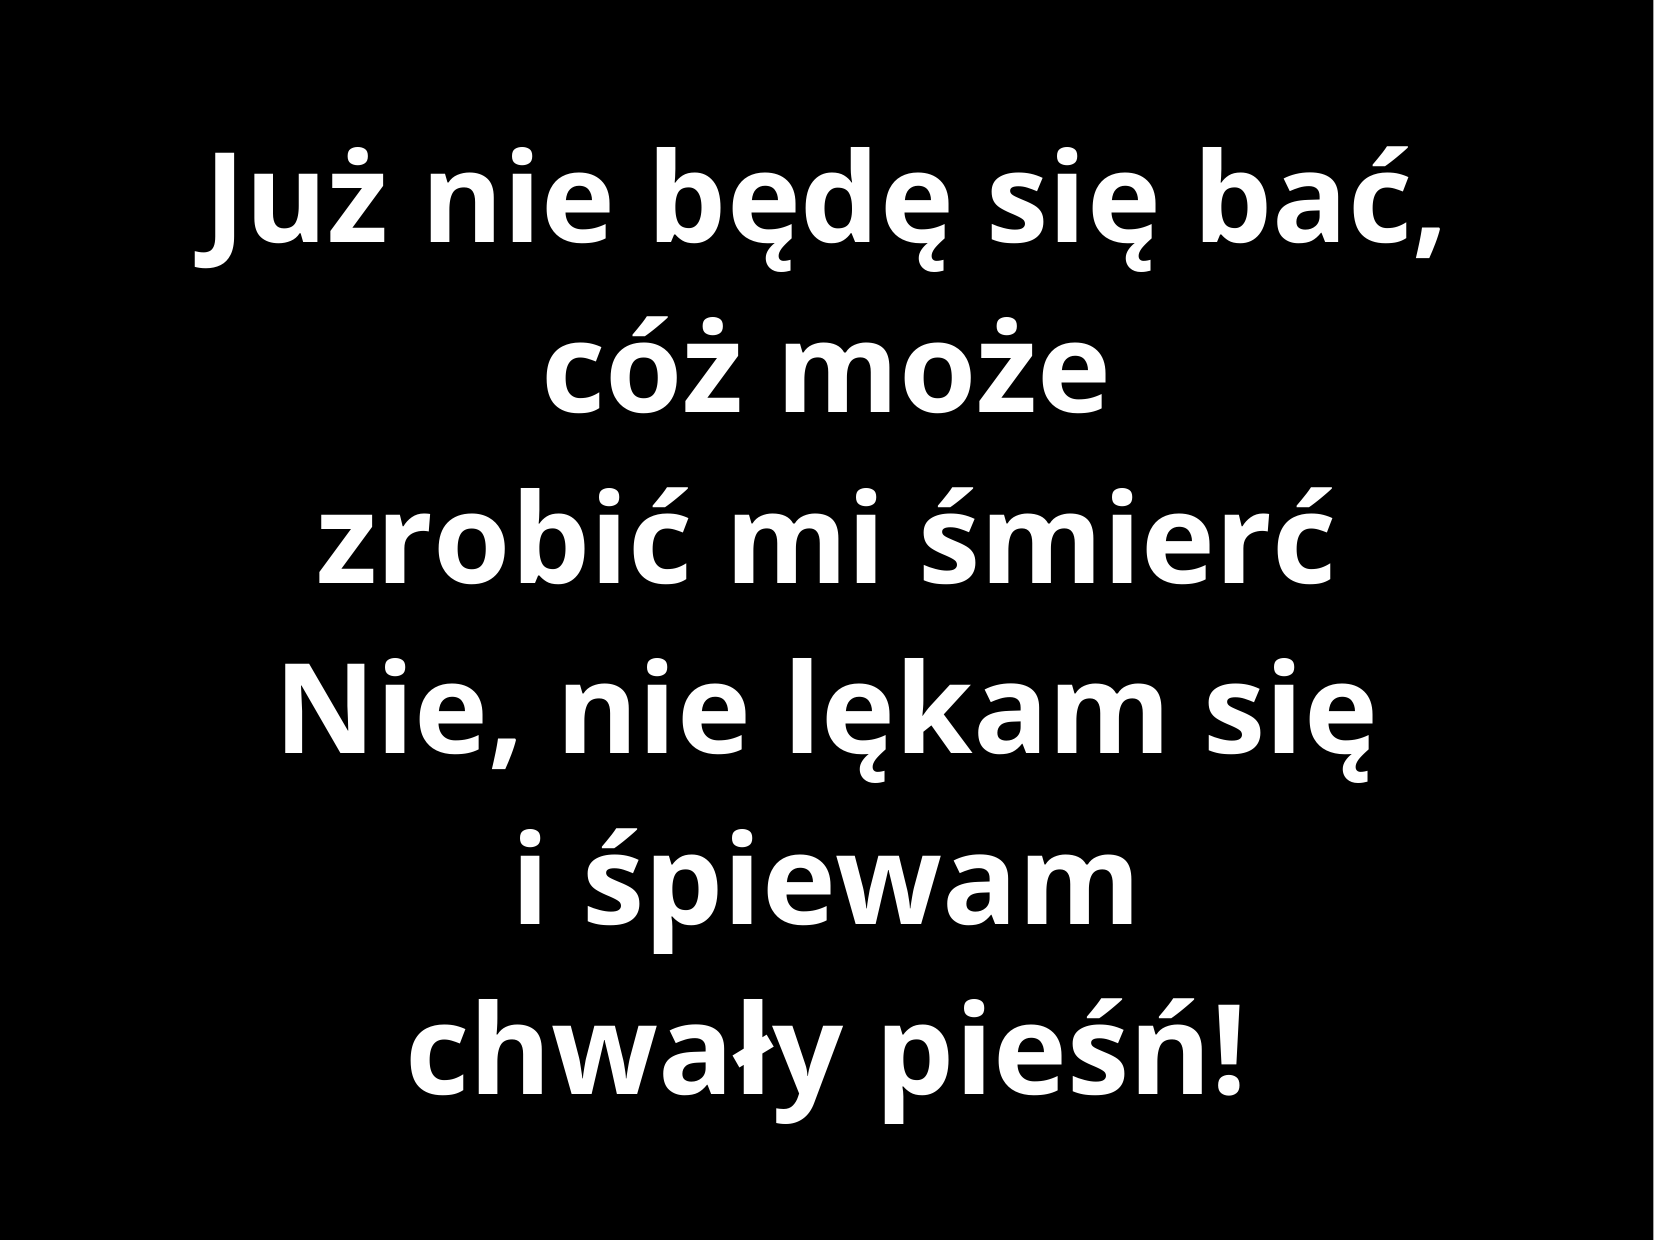

# Już nie będę się bać, cóż może zrobić mi śmierć Nie, nie lękam się i śpiewam chwały pieśń!